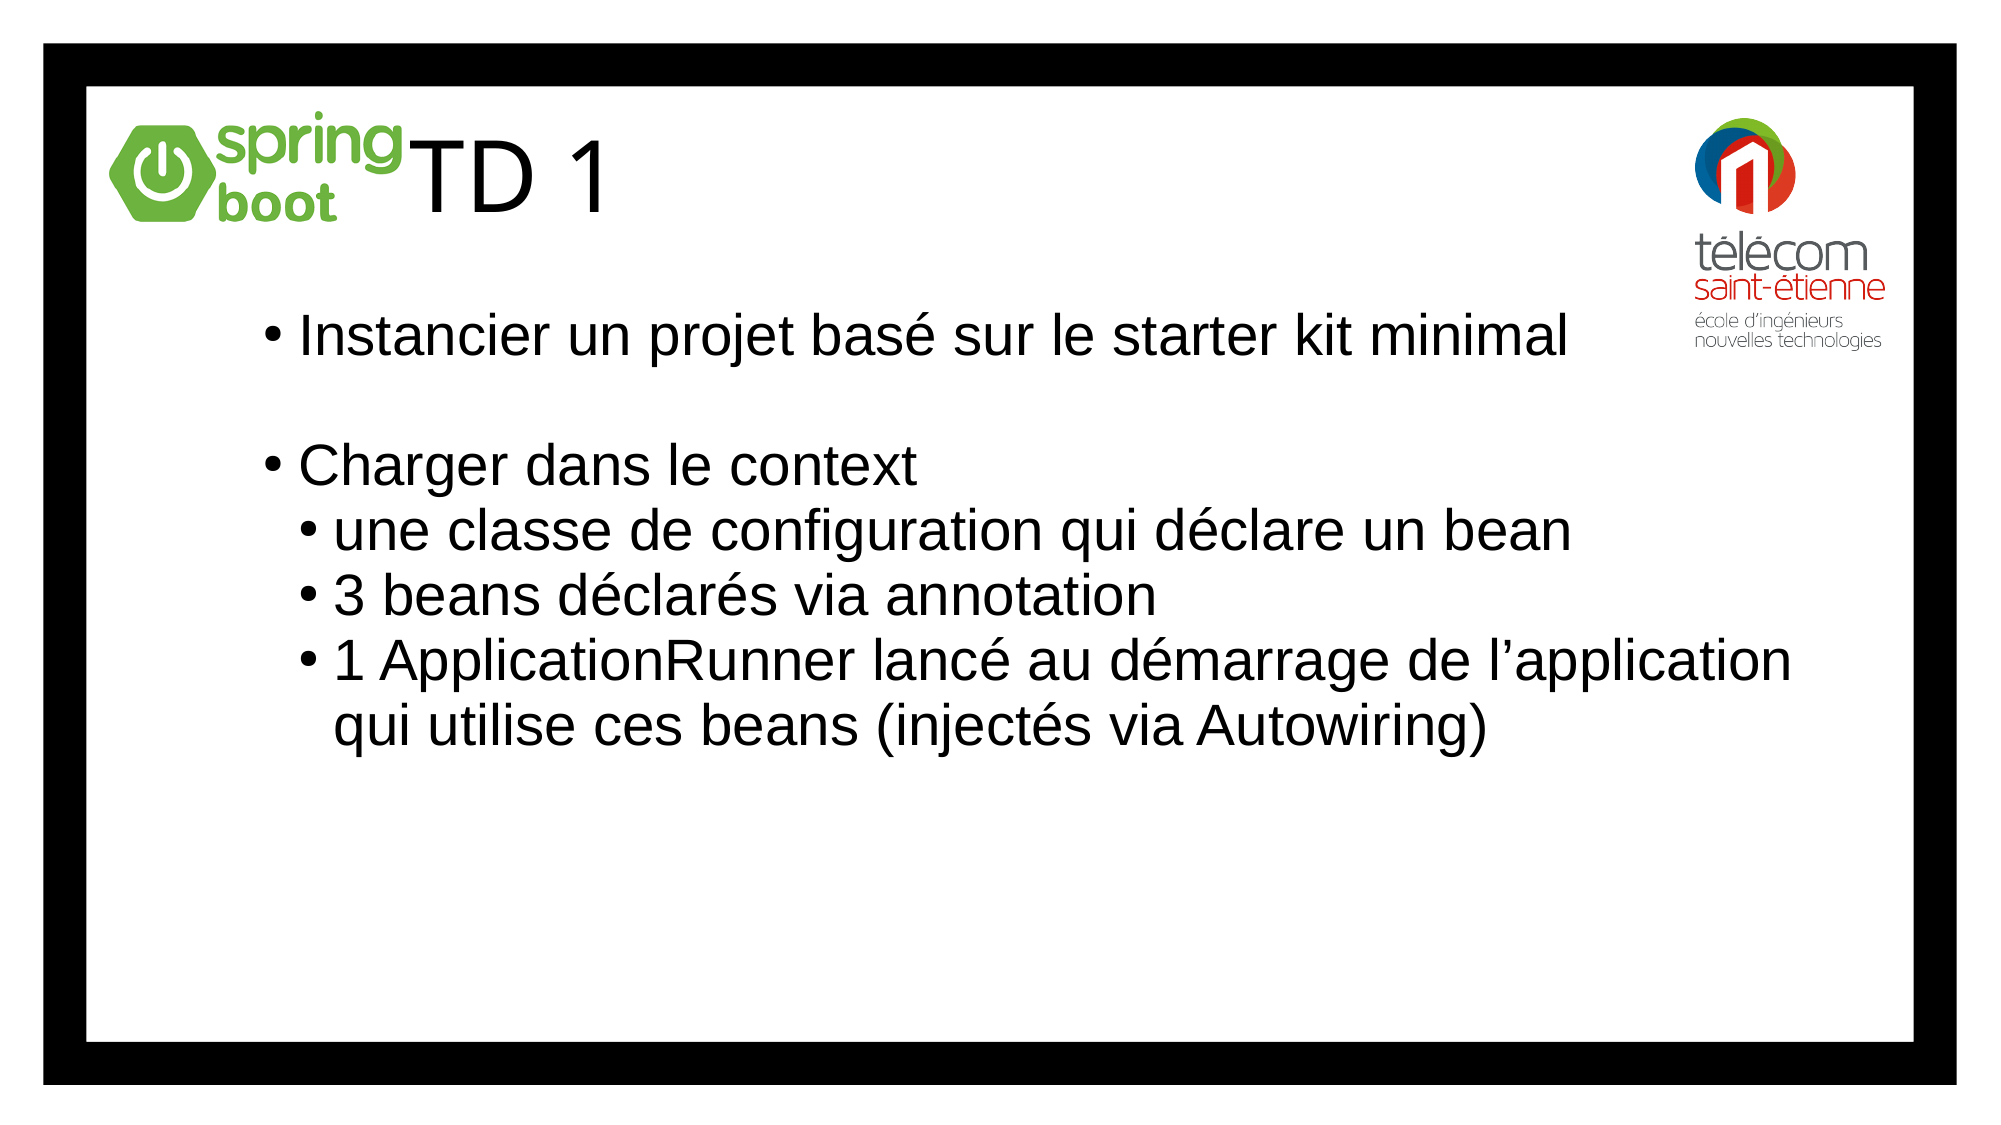

# TD 1
Instancier un projet basé sur le starter kit minimal
Charger dans le context
une classe de configuration qui déclare un bean
3 beans déclarés via annotation
1 ApplicationRunner lancé au démarrage de l’application qui utilise ces beans (injectés via Autowiring)